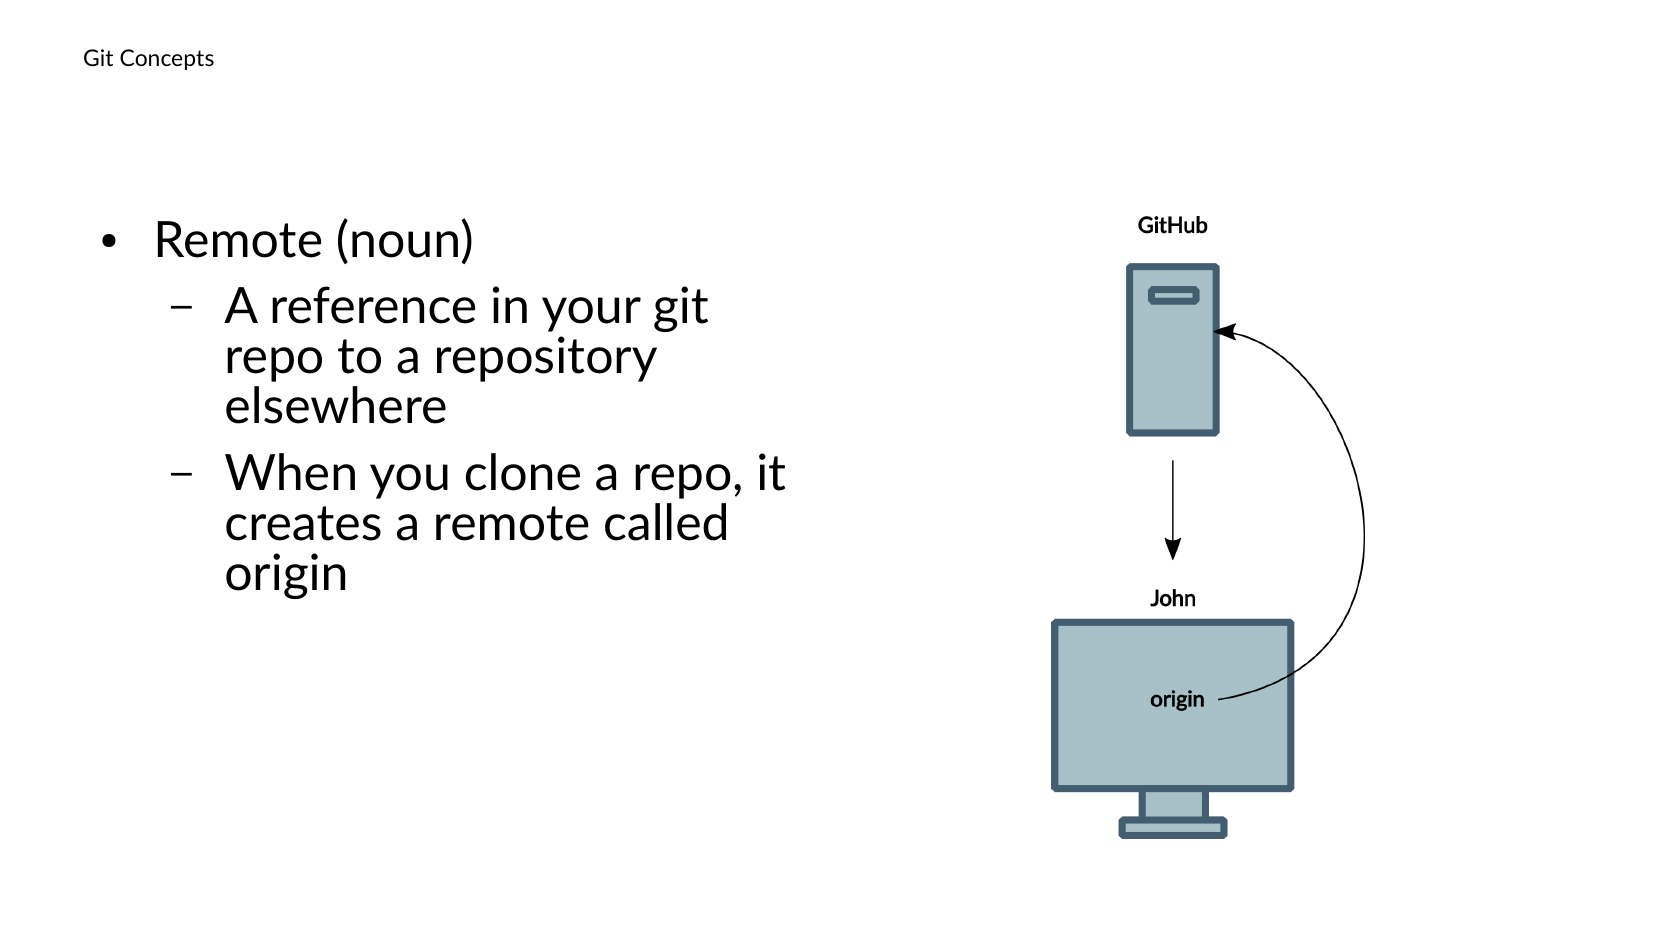

# Git Concepts
Remote (noun)
A reference in your git repo to a repository elsewhere
When you clone a repo, it creates a remote called origin